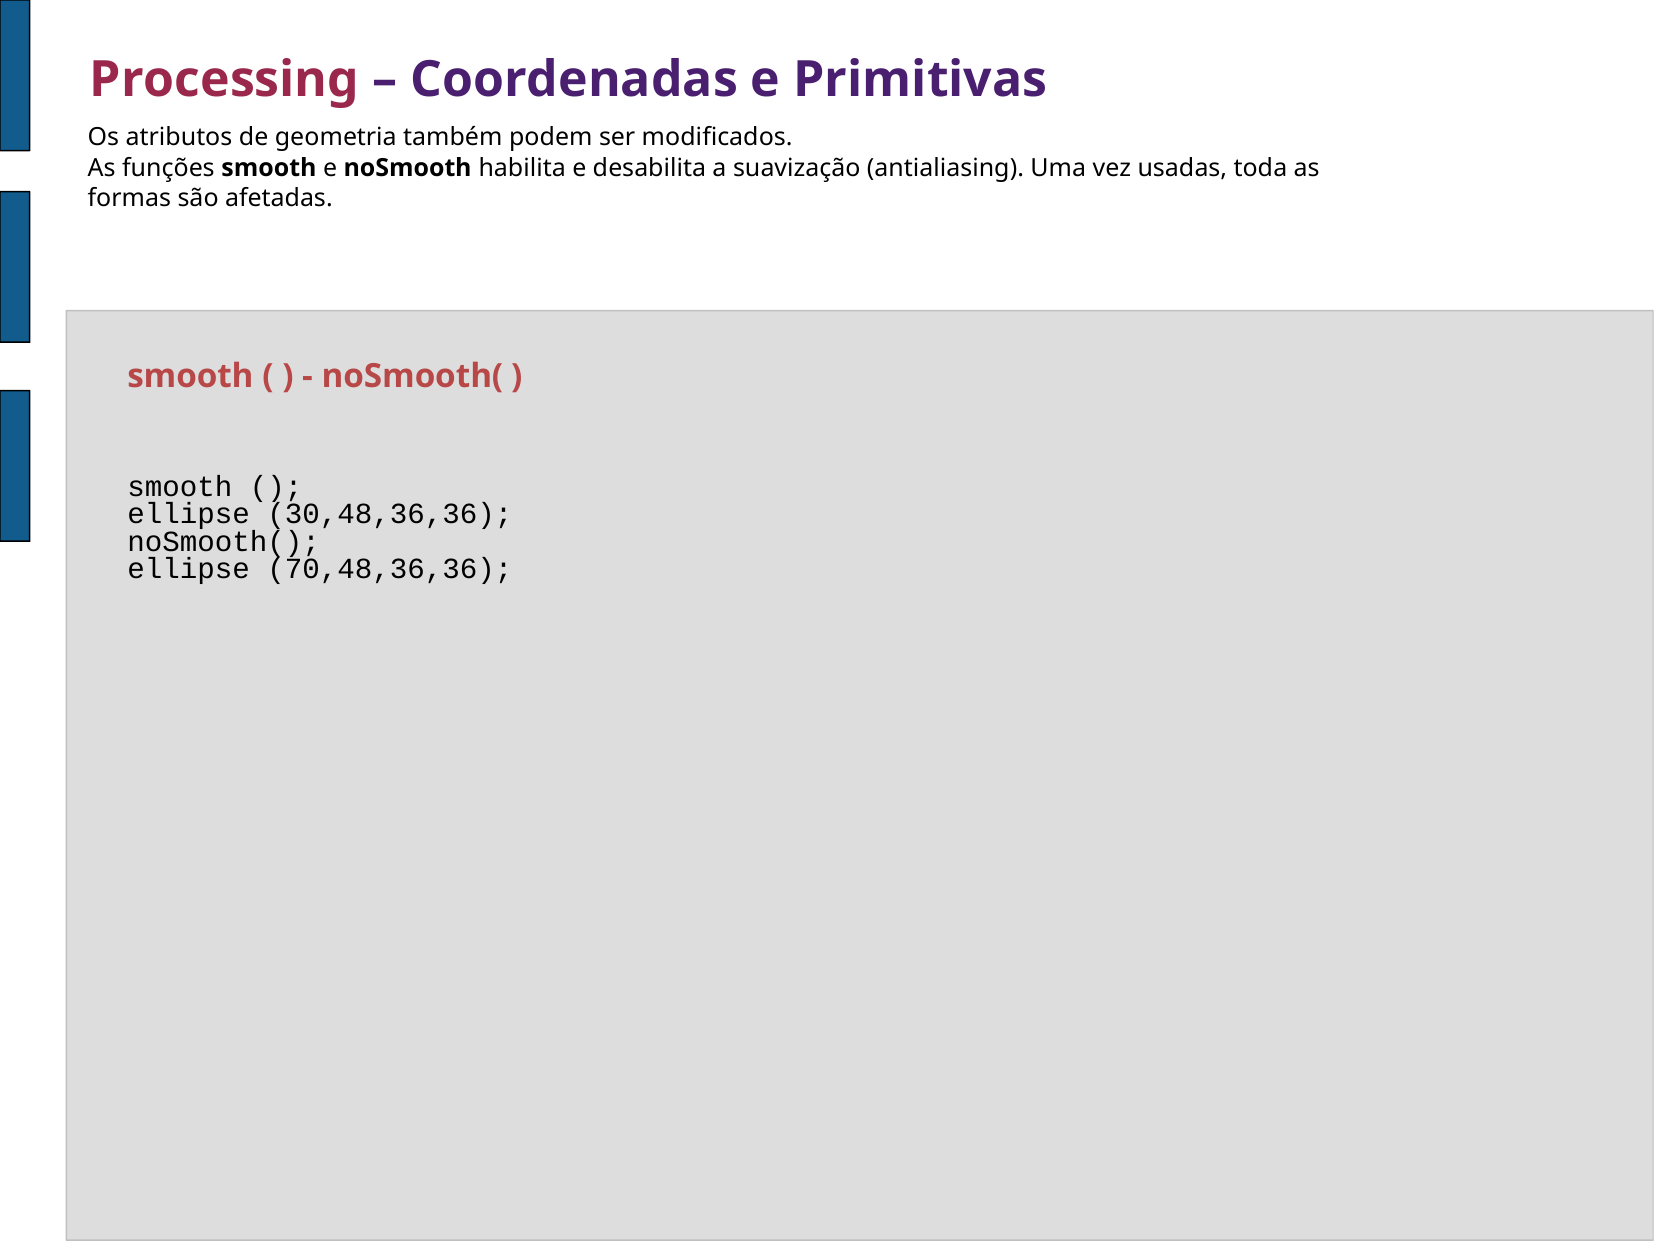

Processing – Coordenadas e Primitivas
Os atributos de geometria também podem ser modificados.
As funções smooth e noSmooth habilita e desabilita a suavização (antialiasing). Uma vez usadas, toda as
formas são afetadas.
smooth ( ) - noSmooth( )
smooth ();
ellipse (30,48,36,36);
noSmooth();
ellipse (70,48,36,36);